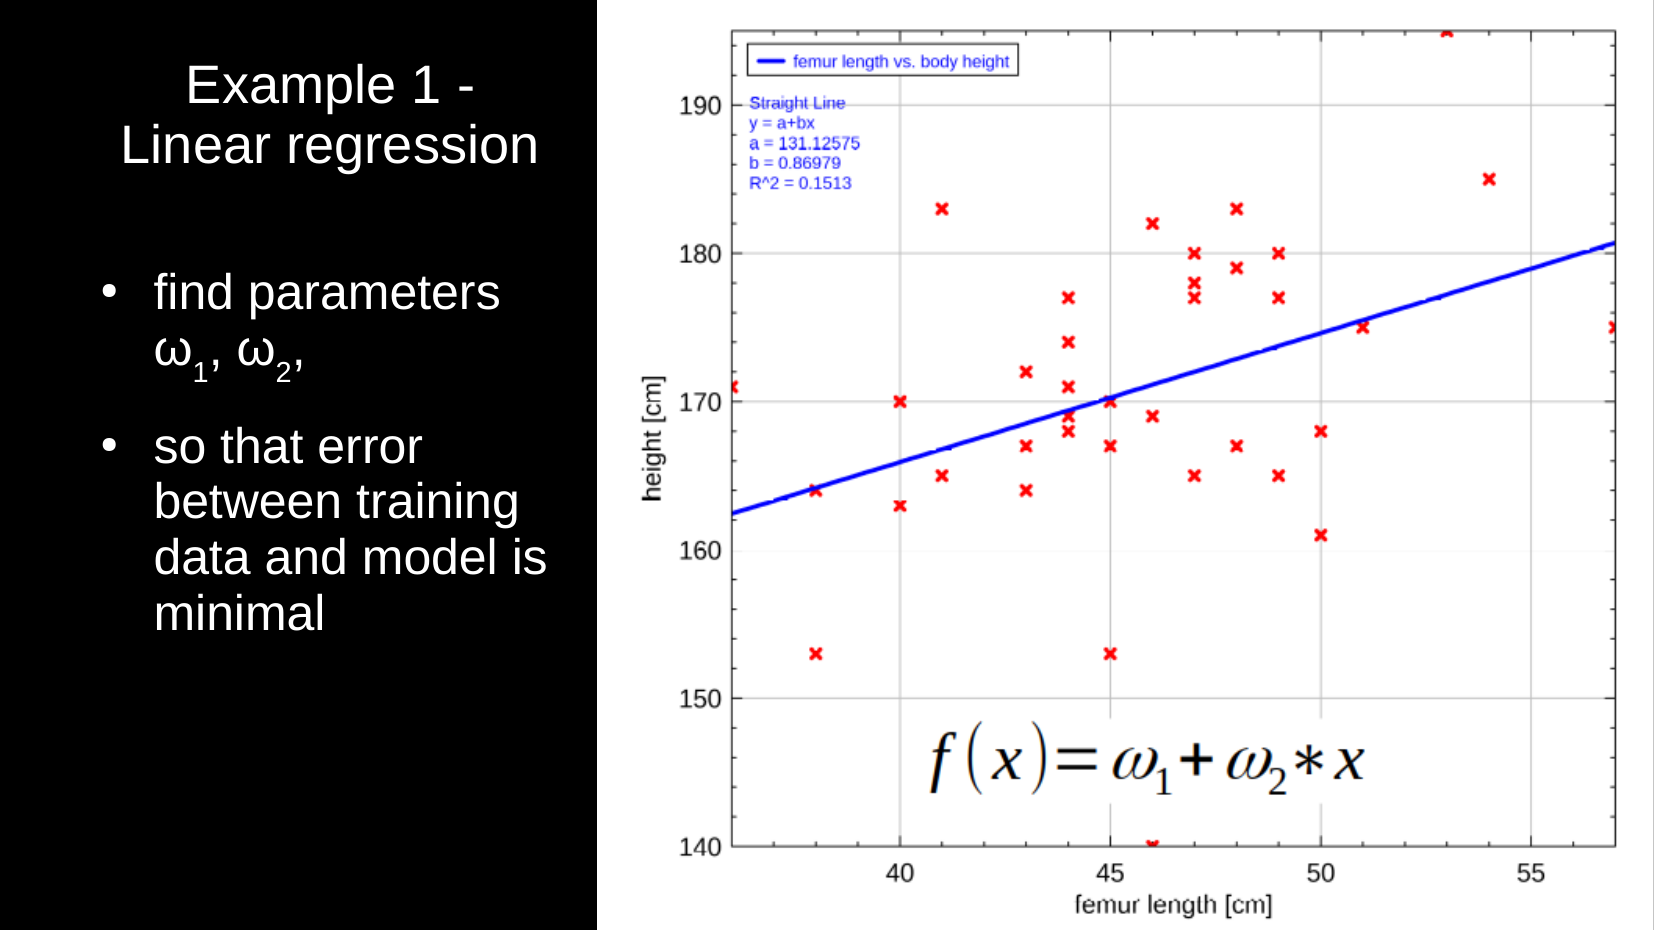

# Example 1 - Linear regression
find parameters ω1, ω2,
so that error between training data and model is minimal